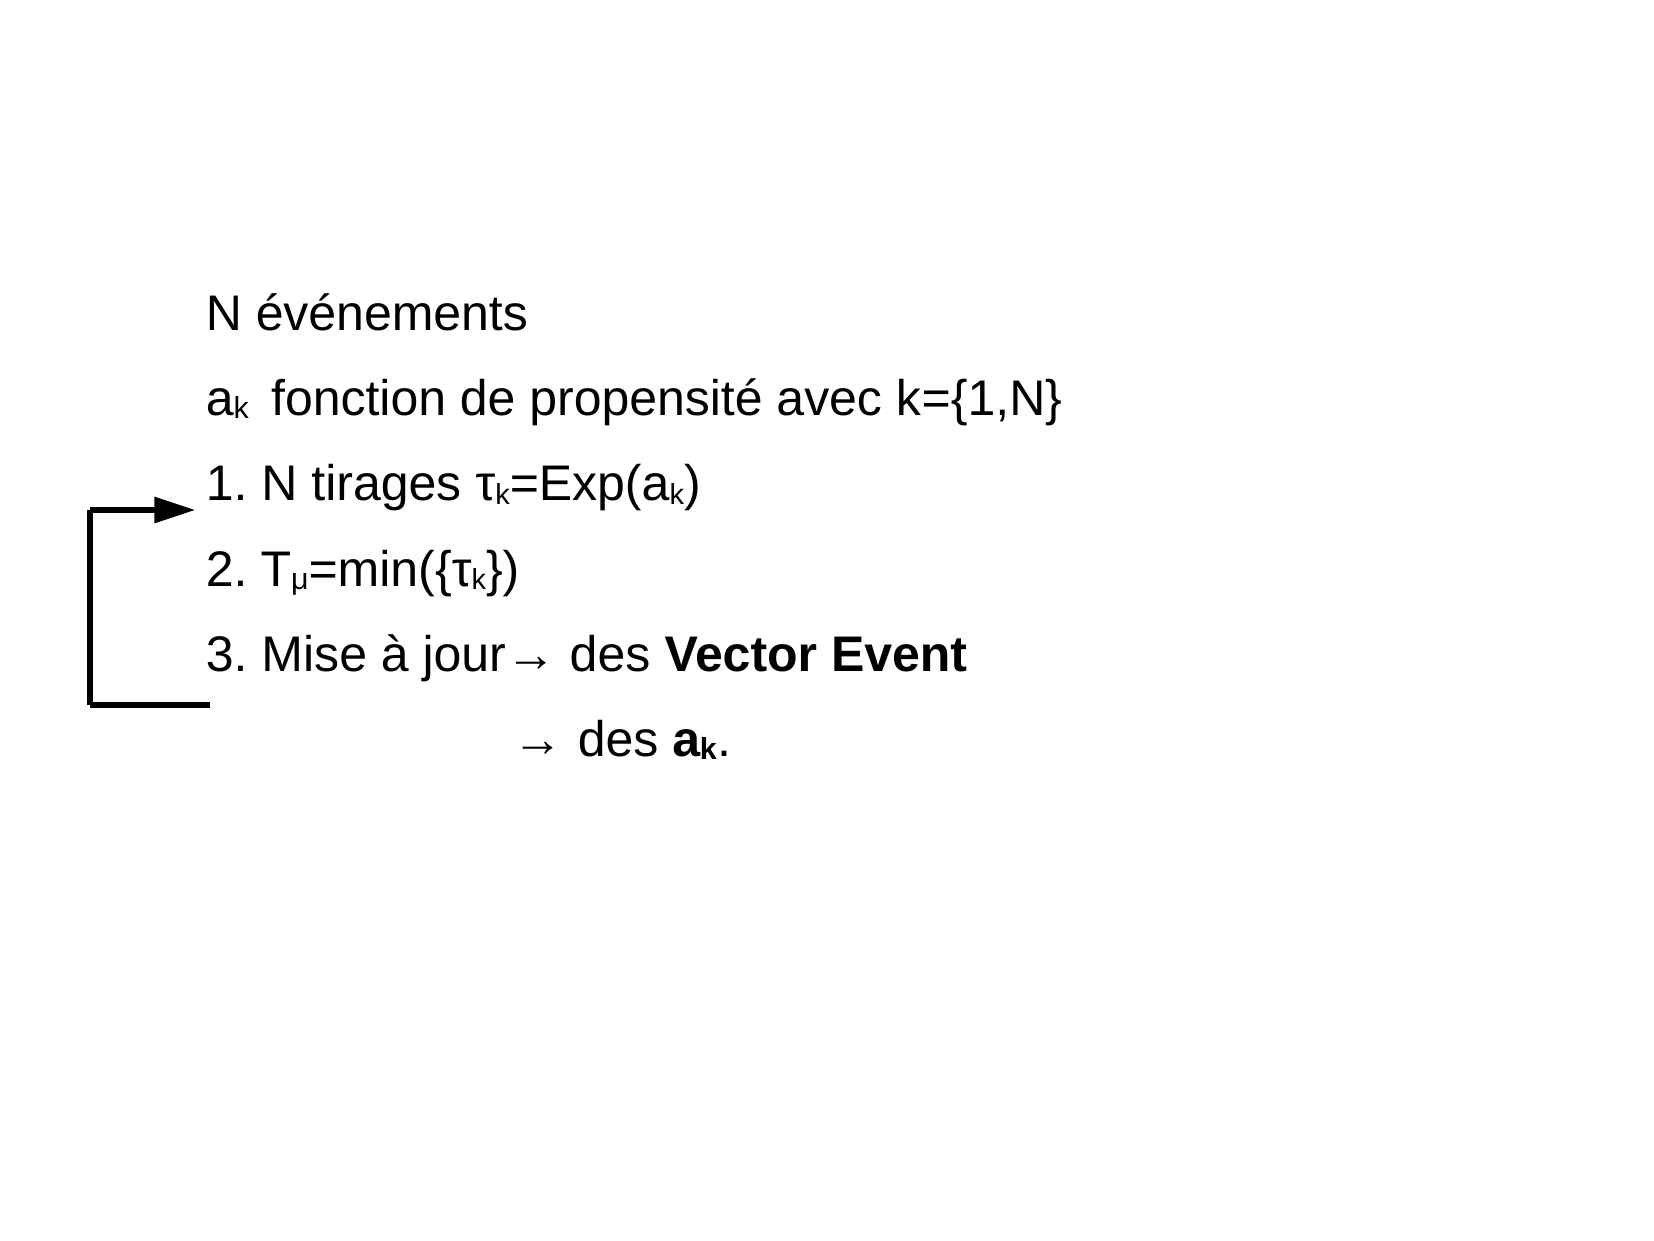

#
N événements
ak fonction de propensité avec k={1,N}
1. N tirages τk=Exp(ak)
2. Tμ=min({τk})
3. Mise à jour→ des Vector Event
 → des ak.